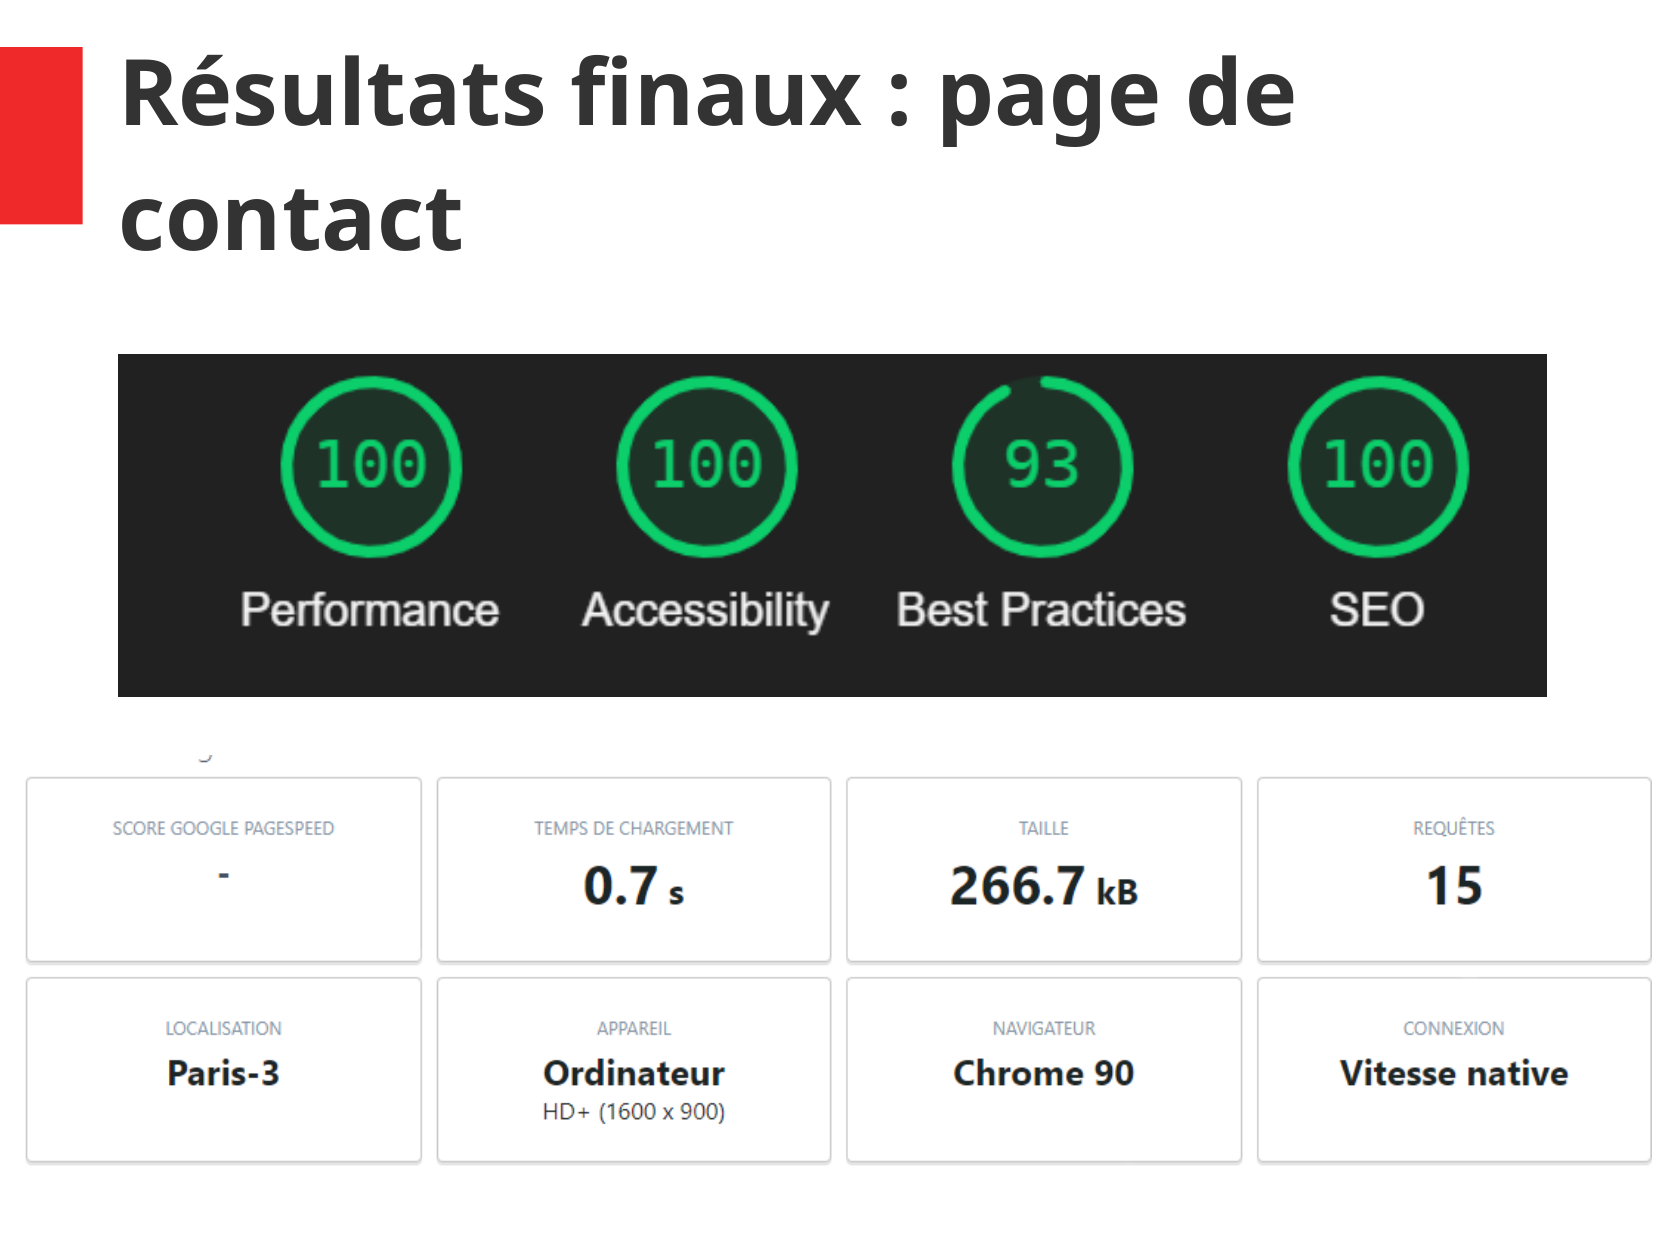

# Résultats finaux : page de contact
22